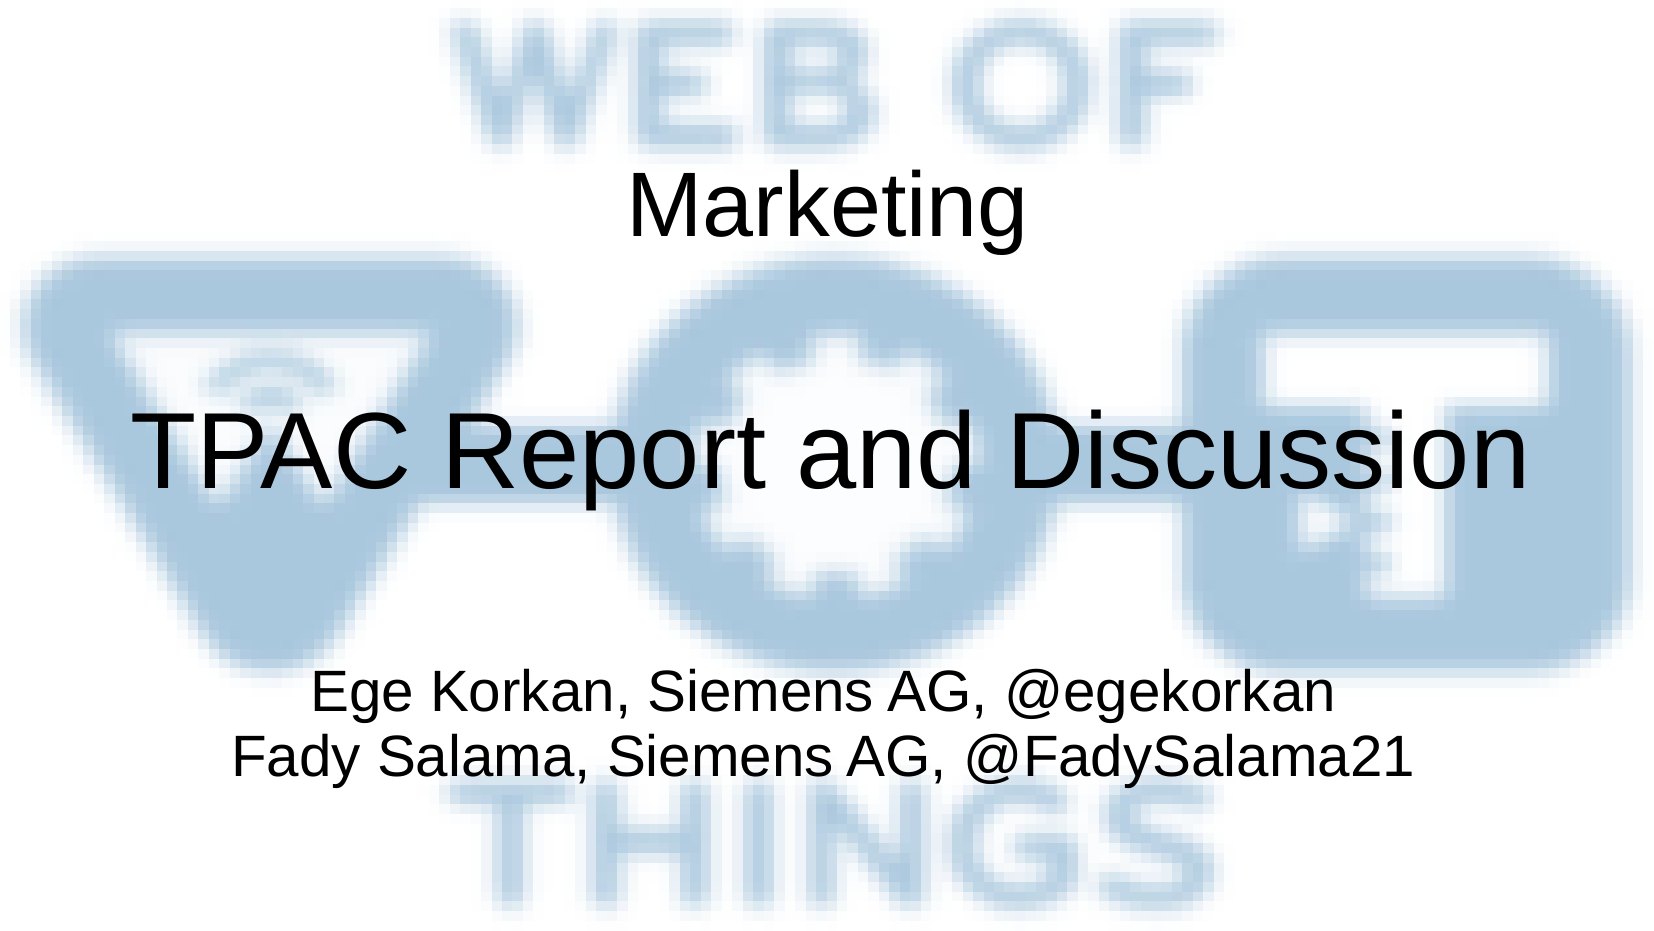

# Marketing
TPAC Report and Discussion
Ege Korkan, Siemens AG, @egekorkan
Fady Salama, Siemens AG, @FadySalama21